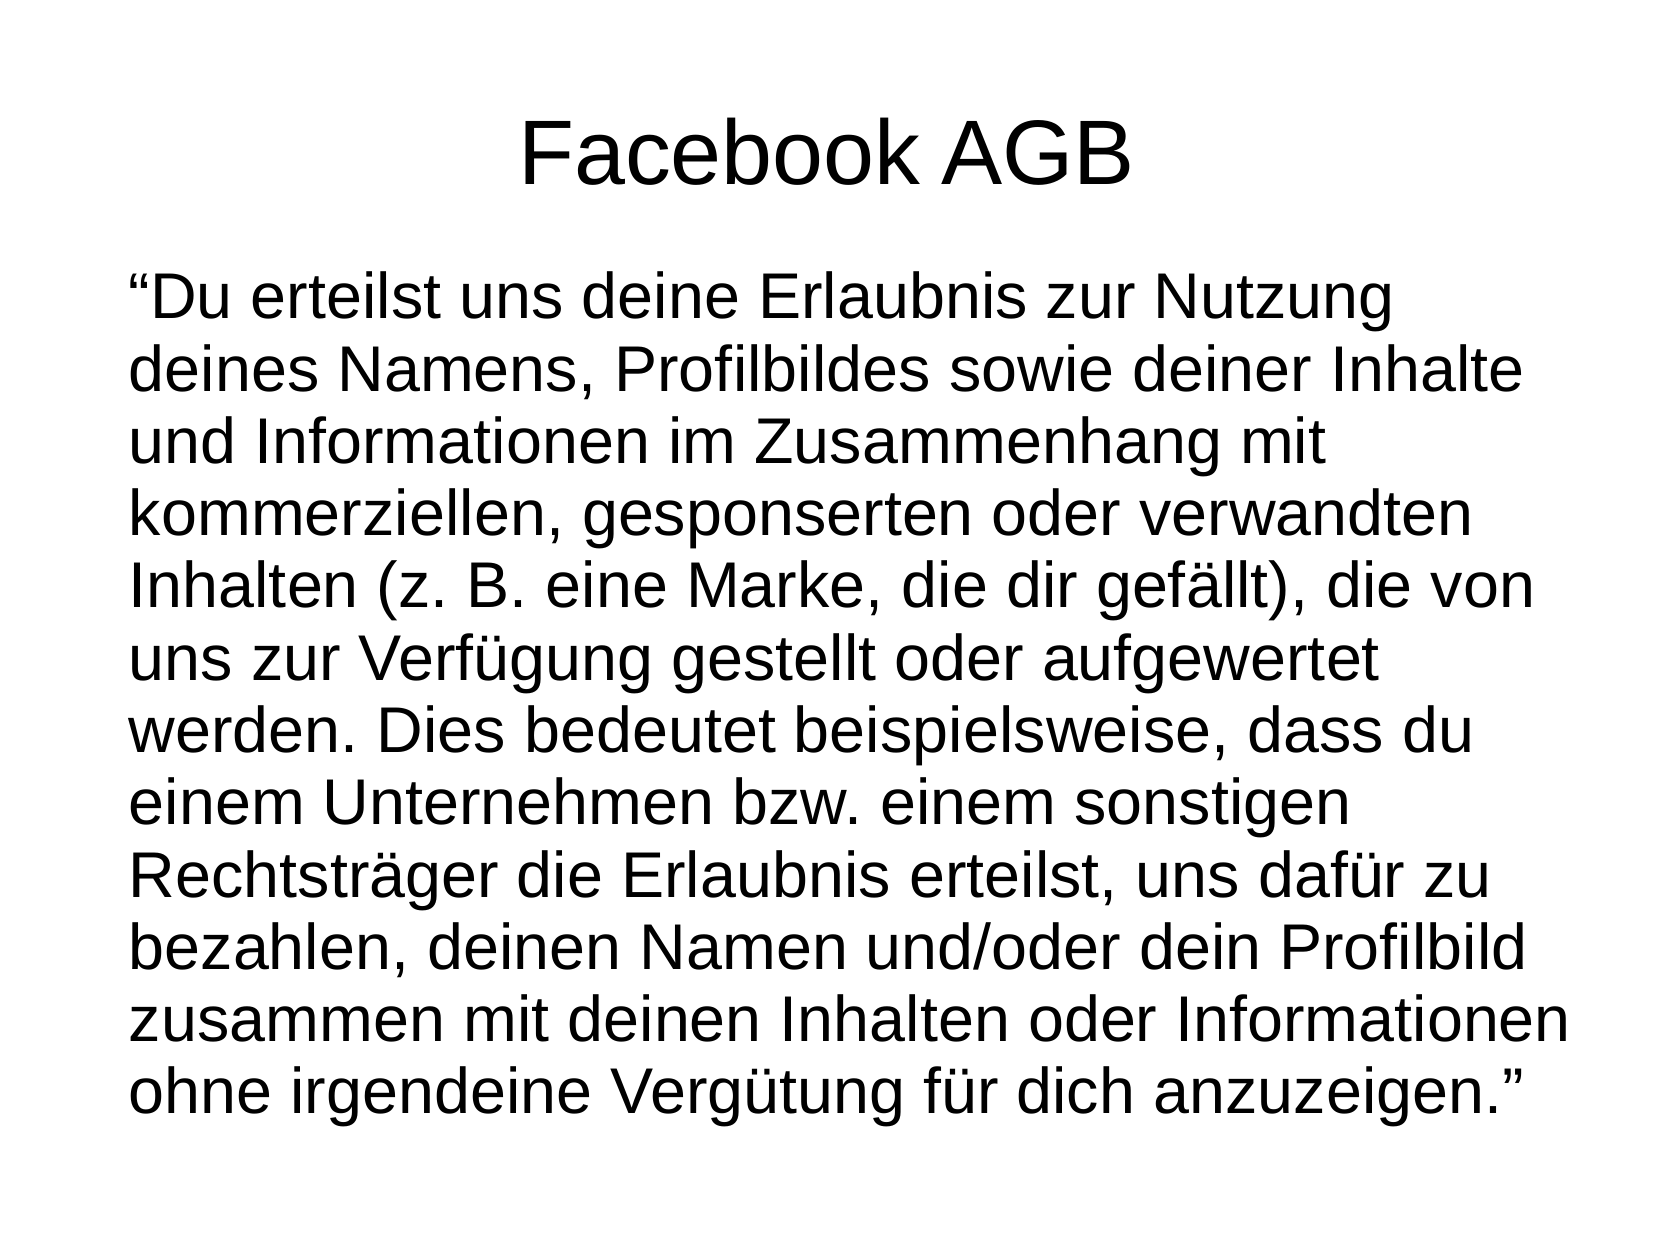

# Facebook AGB
“Du erteilst uns deine Erlaubnis zur Nutzung deines Namens, Profilbildes sowie deiner Inhalte und Informationen im Zusammenhang mit kommerziellen, gesponserten oder verwandten Inhalten (z. B. eine Marke, die dir gefällt), die von uns zur Verfügung gestellt oder aufgewertet werden. Dies bedeutet beispielsweise, dass du einem Unternehmen bzw. einem sonstigen Rechtsträger die Erlaubnis erteilst, uns dafür zu bezahlen, deinen Namen und/oder dein Profilbild zusammen mit deinen Inhalten oder Informationen ohne irgendeine Vergütung für dich anzuzeigen.”